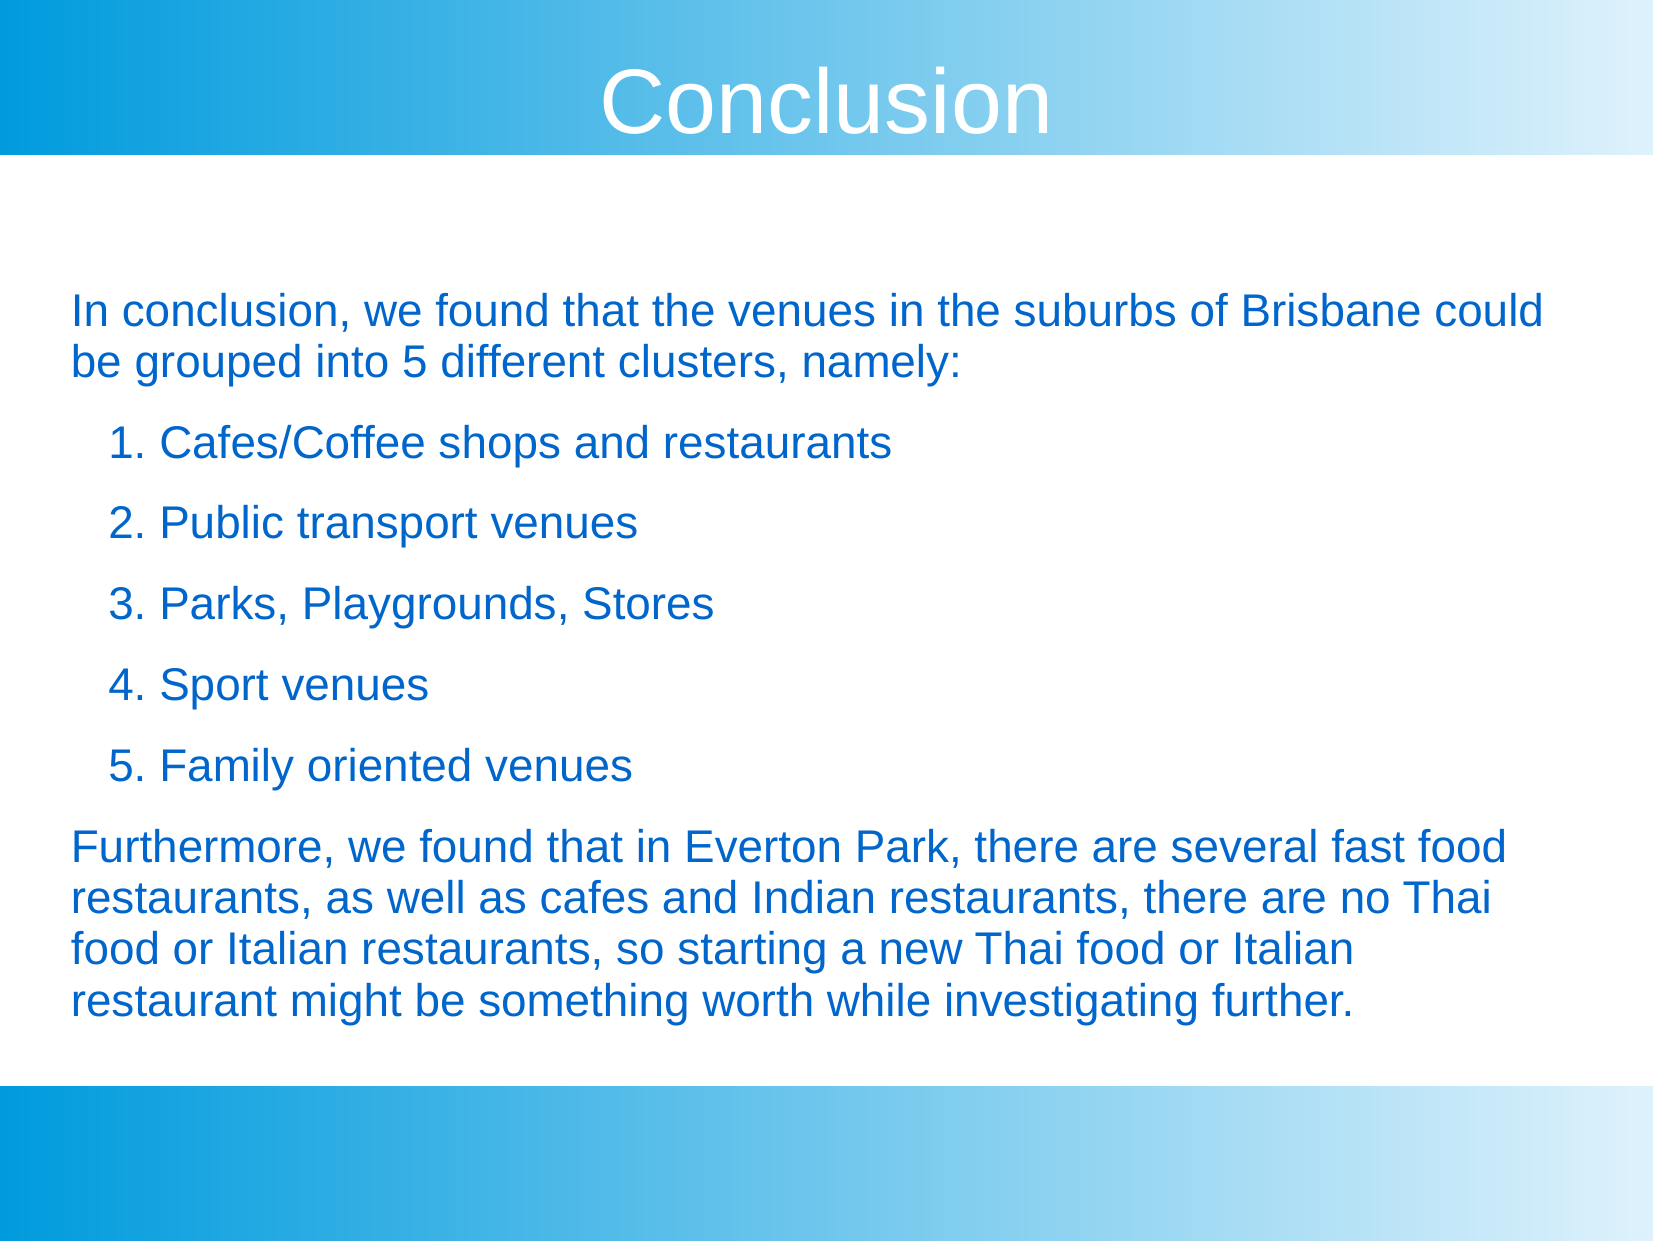

# Conclusion
In conclusion, we found that the venues in the suburbs of Brisbane could be grouped into 5 different clusters, namely:
1. Cafes/Coffee shops and restaurants
2. Public transport venues
3. Parks, Playgrounds, Stores
4. Sport venues
5. Family oriented venues
Furthermore, we found that in Everton Park, there are several fast food restaurants, as well as cafes and Indian restaurants, there are no Thai food or Italian restaurants, so starting a new Thai food or Italian restaurant might be something worth while investigating further.